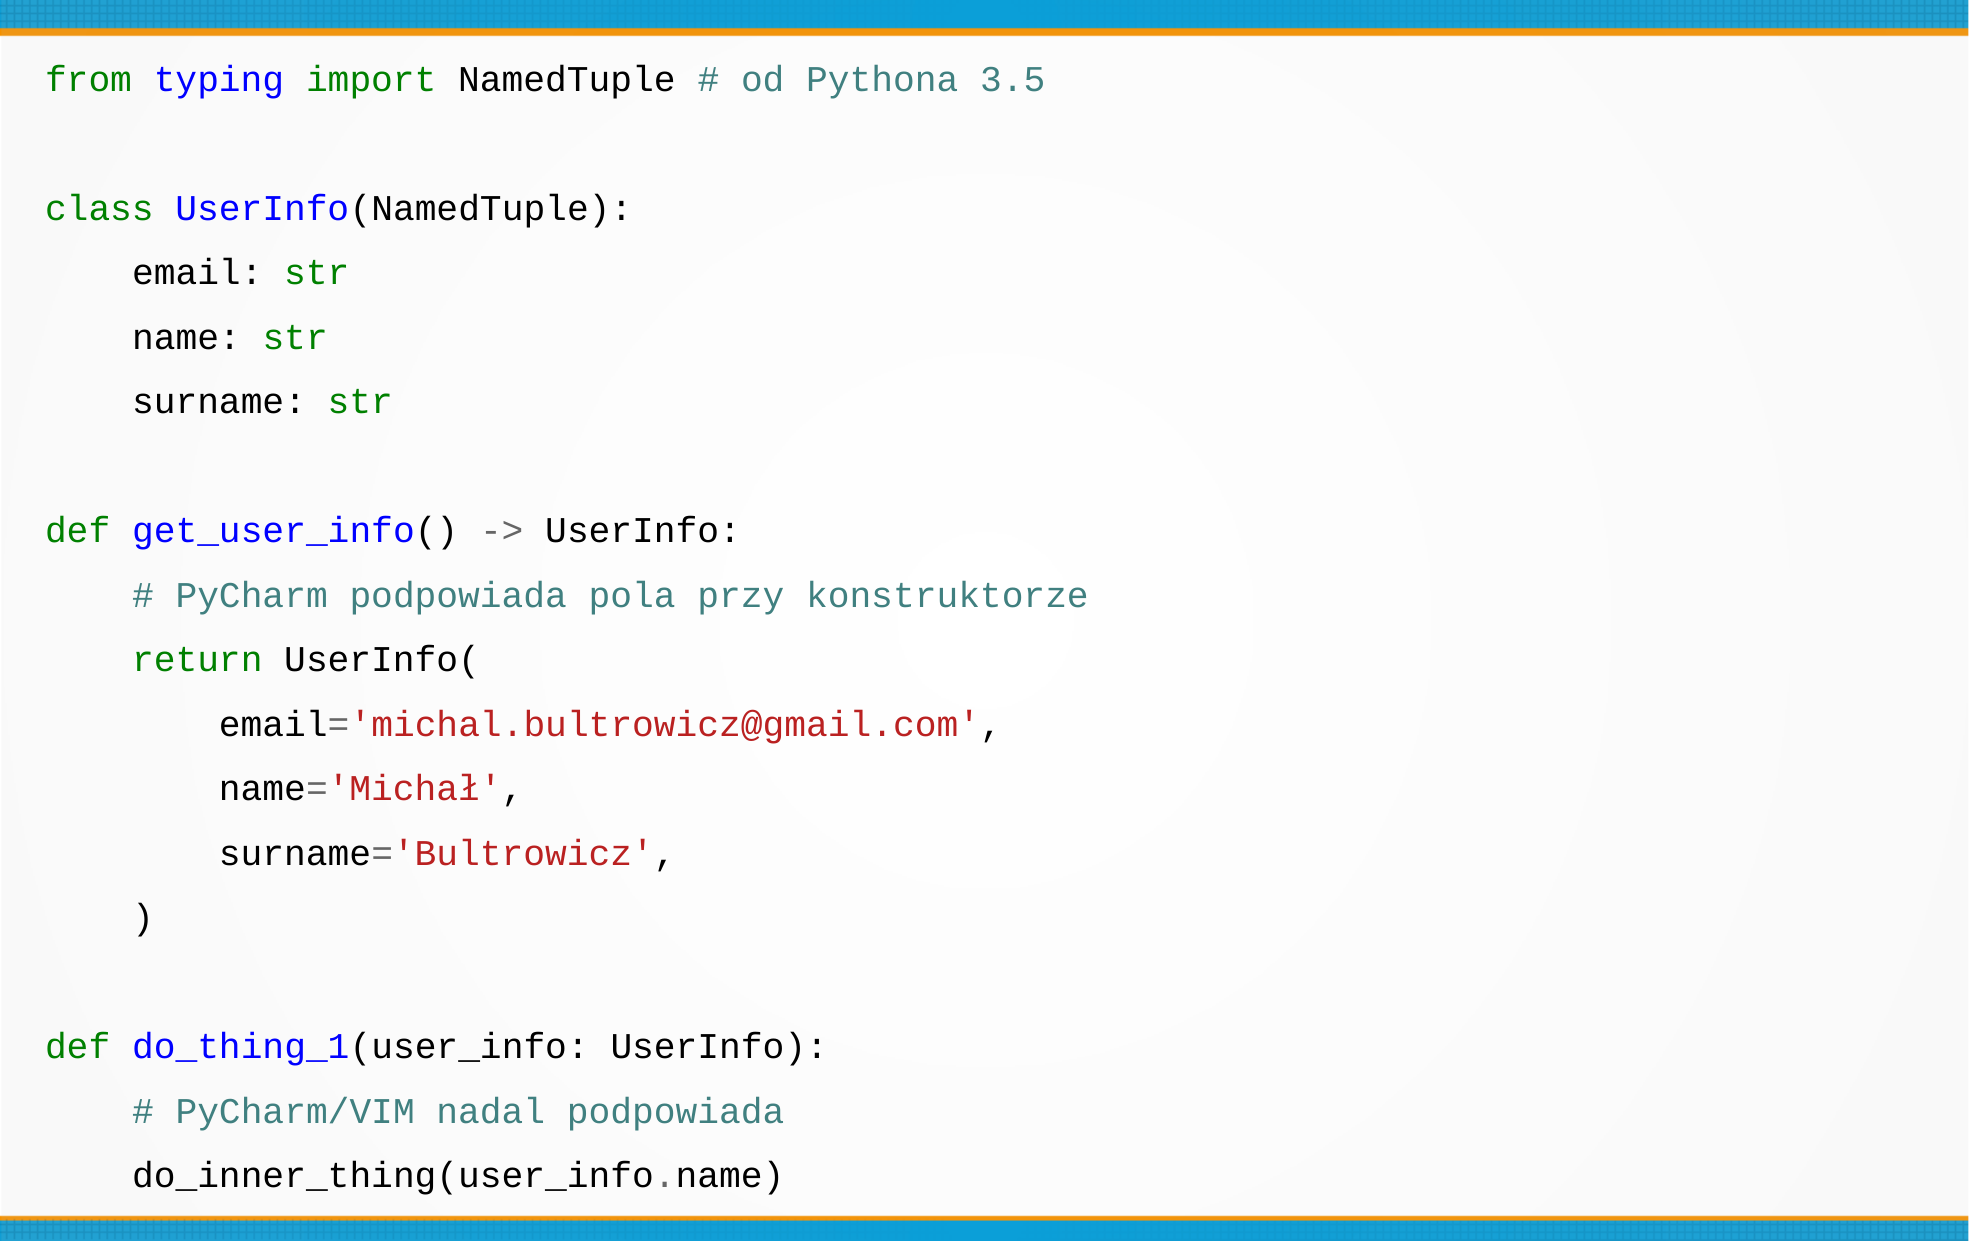

# from typing import NamedTuple # od Pythona 3.5
class UserInfo(NamedTuple):
 email: str
 name: str
 surname: str
def get_user_info() -> UserInfo:
 # PyCharm podpowiada pola przy konstruktorze
 return UserInfo(
 email='michal.bultrowicz@gmail.com',
 name='Michał',
 surname='Bultrowicz',
 )
def do_thing_1(user_info: UserInfo):
 # PyCharm/VIM nadal podpowiada
 do_inner_thing(user_info.name)